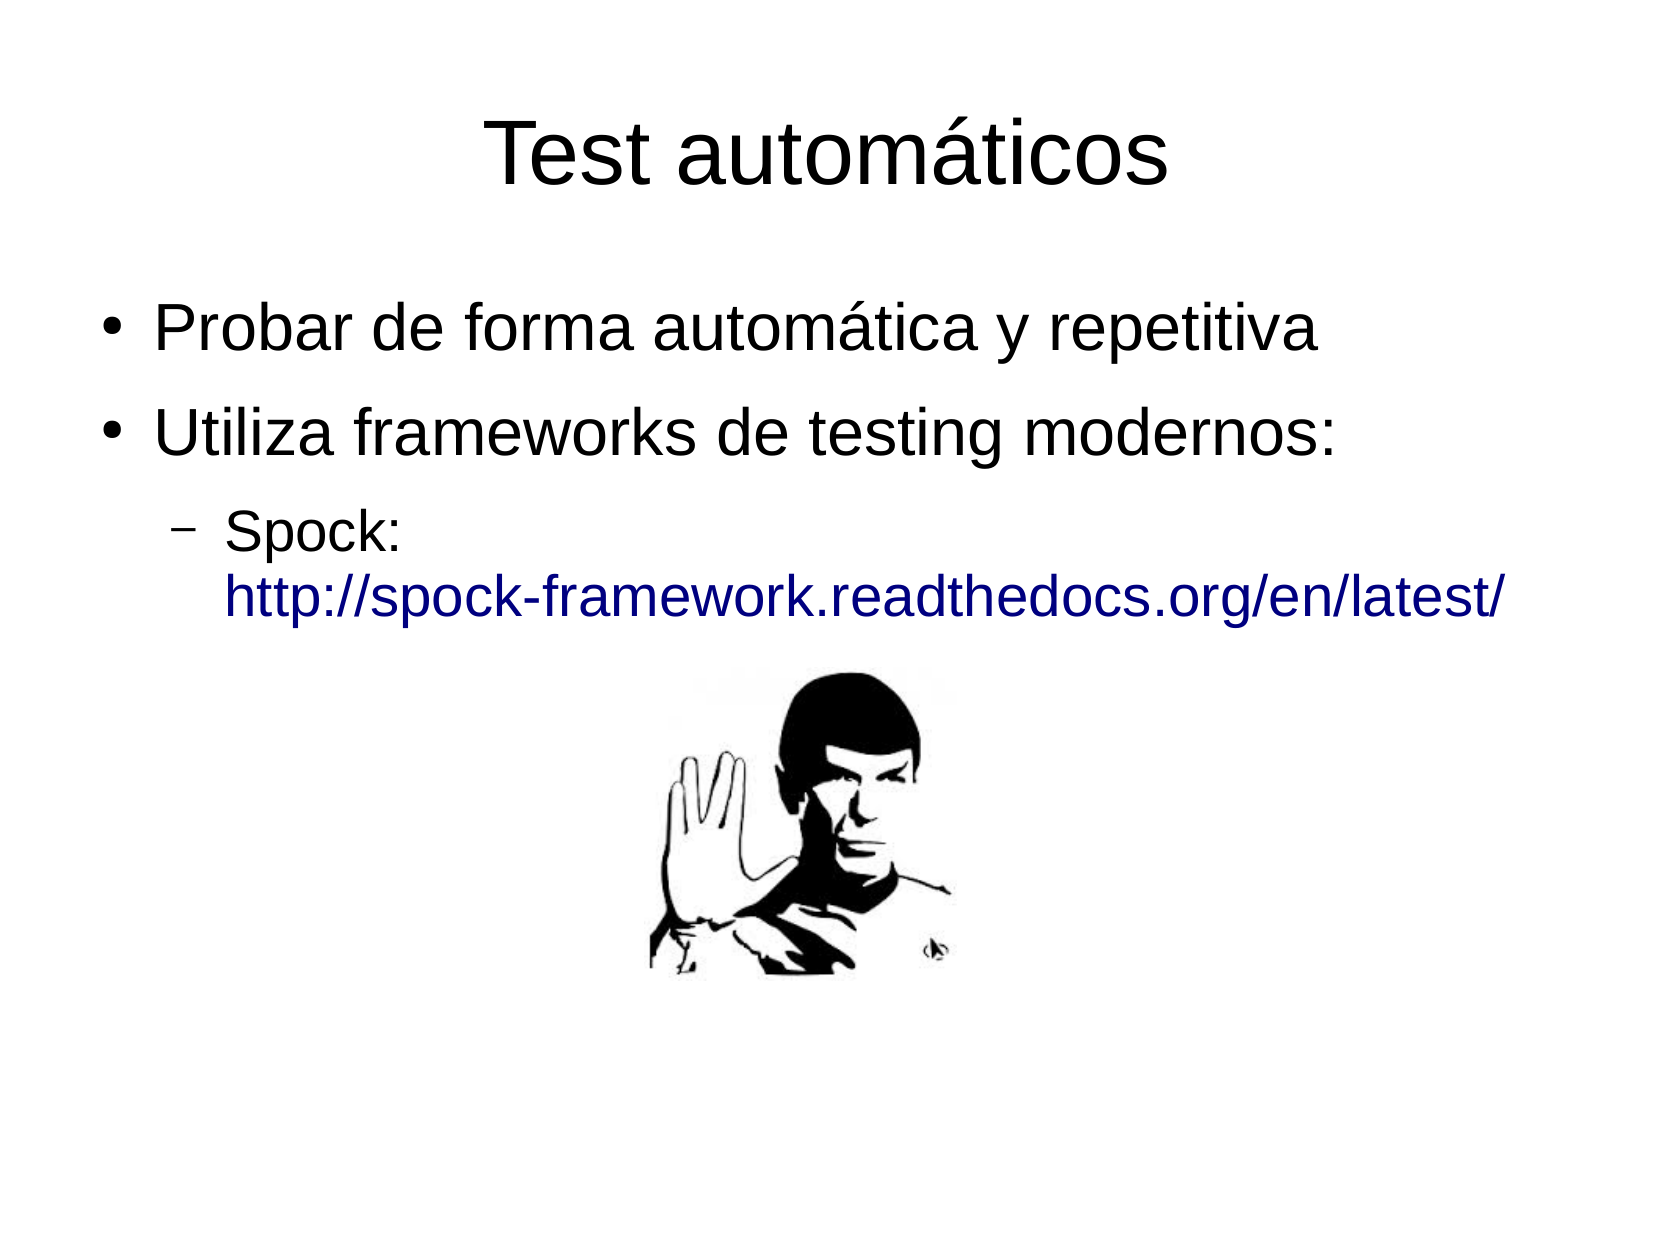

# Test automáticos
Probar de forma automática y repetitiva
Utiliza frameworks de testing modernos:
Spock: http://spock-framework.readthedocs.org/en/latest/